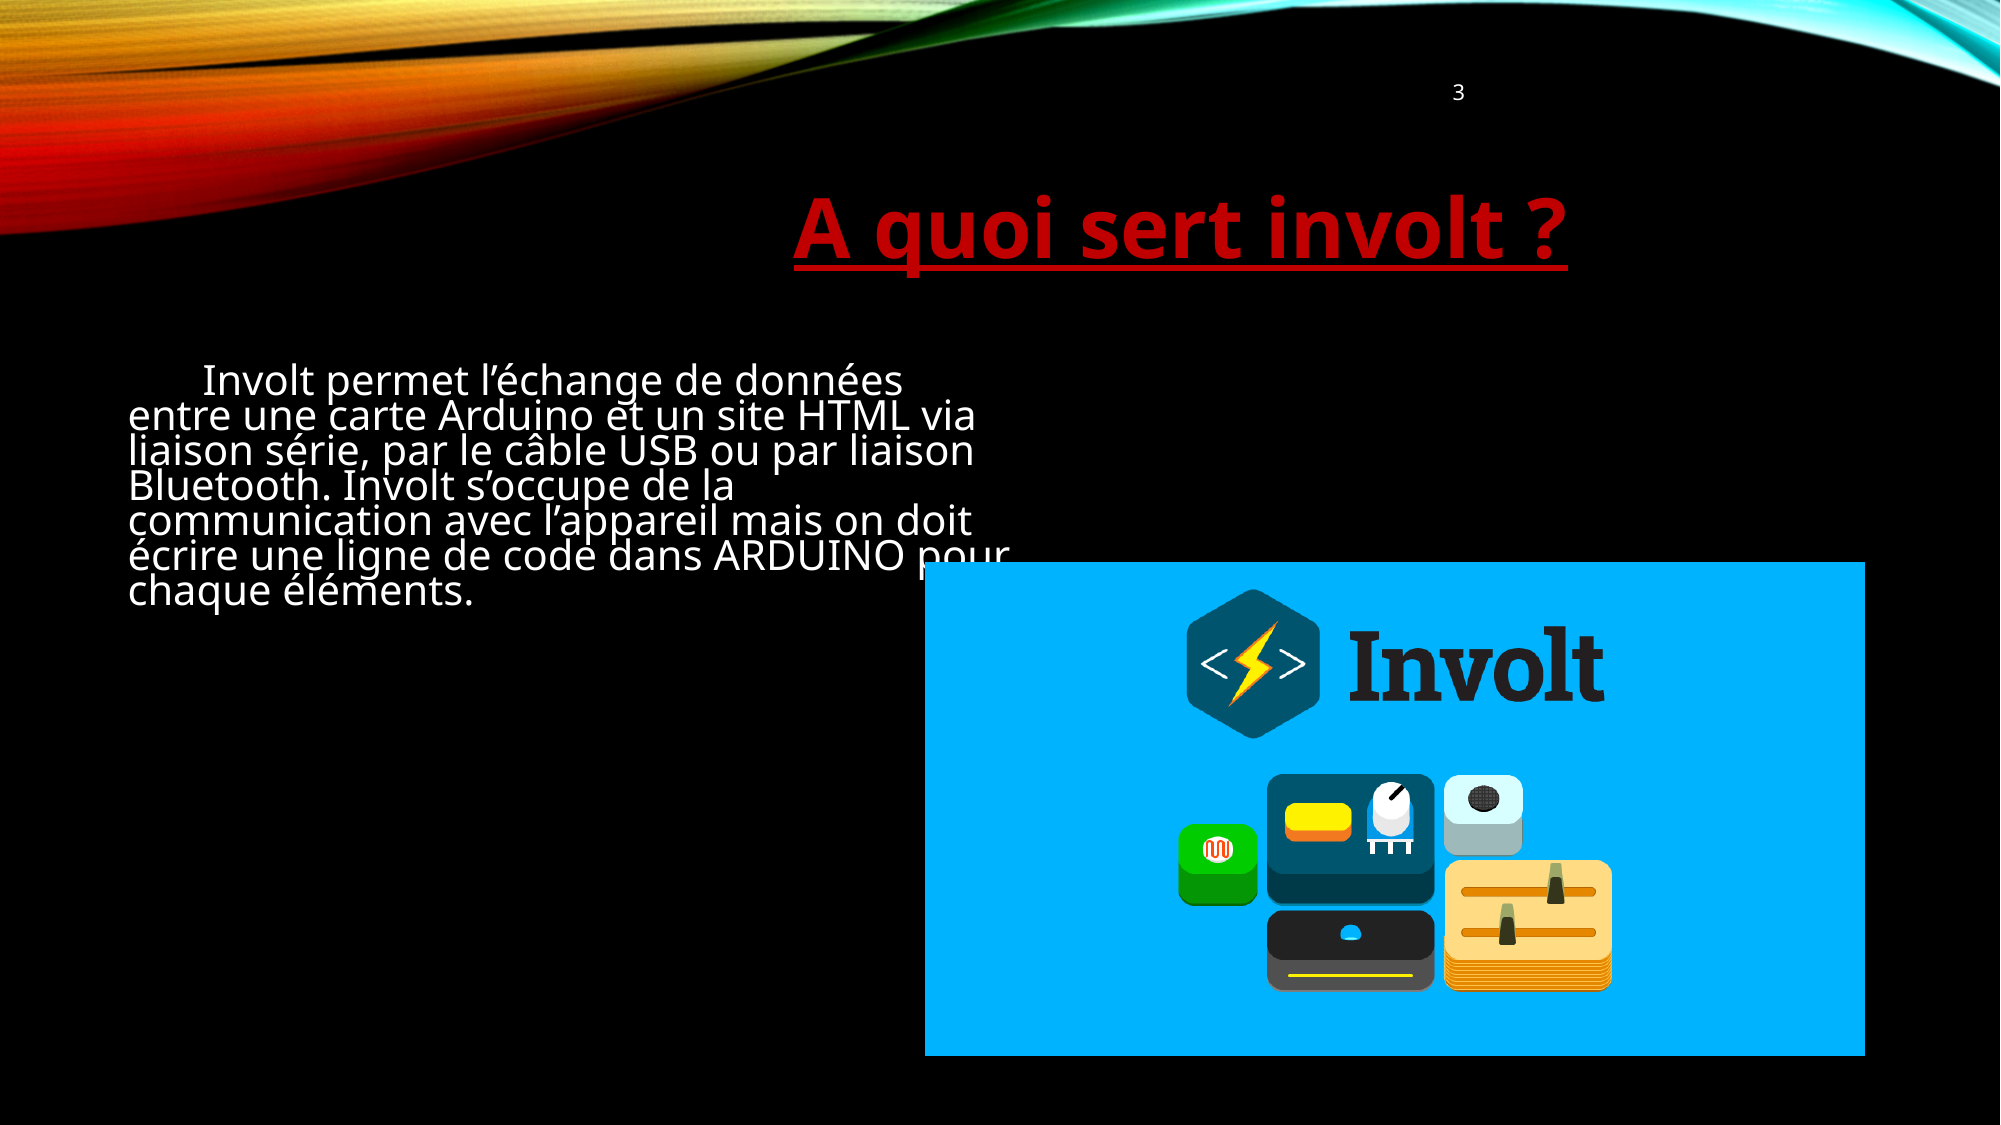

# A quoi sert involt ?
	Involt permet l’échange de données entre une carte Arduino et un site HTML via liaison série, par le câble USB ou par liaison Bluetooth. Involt s’occupe de la communication avec l’appareil mais on doit écrire une ligne de code dans ARDUINO pour chaque éléments.